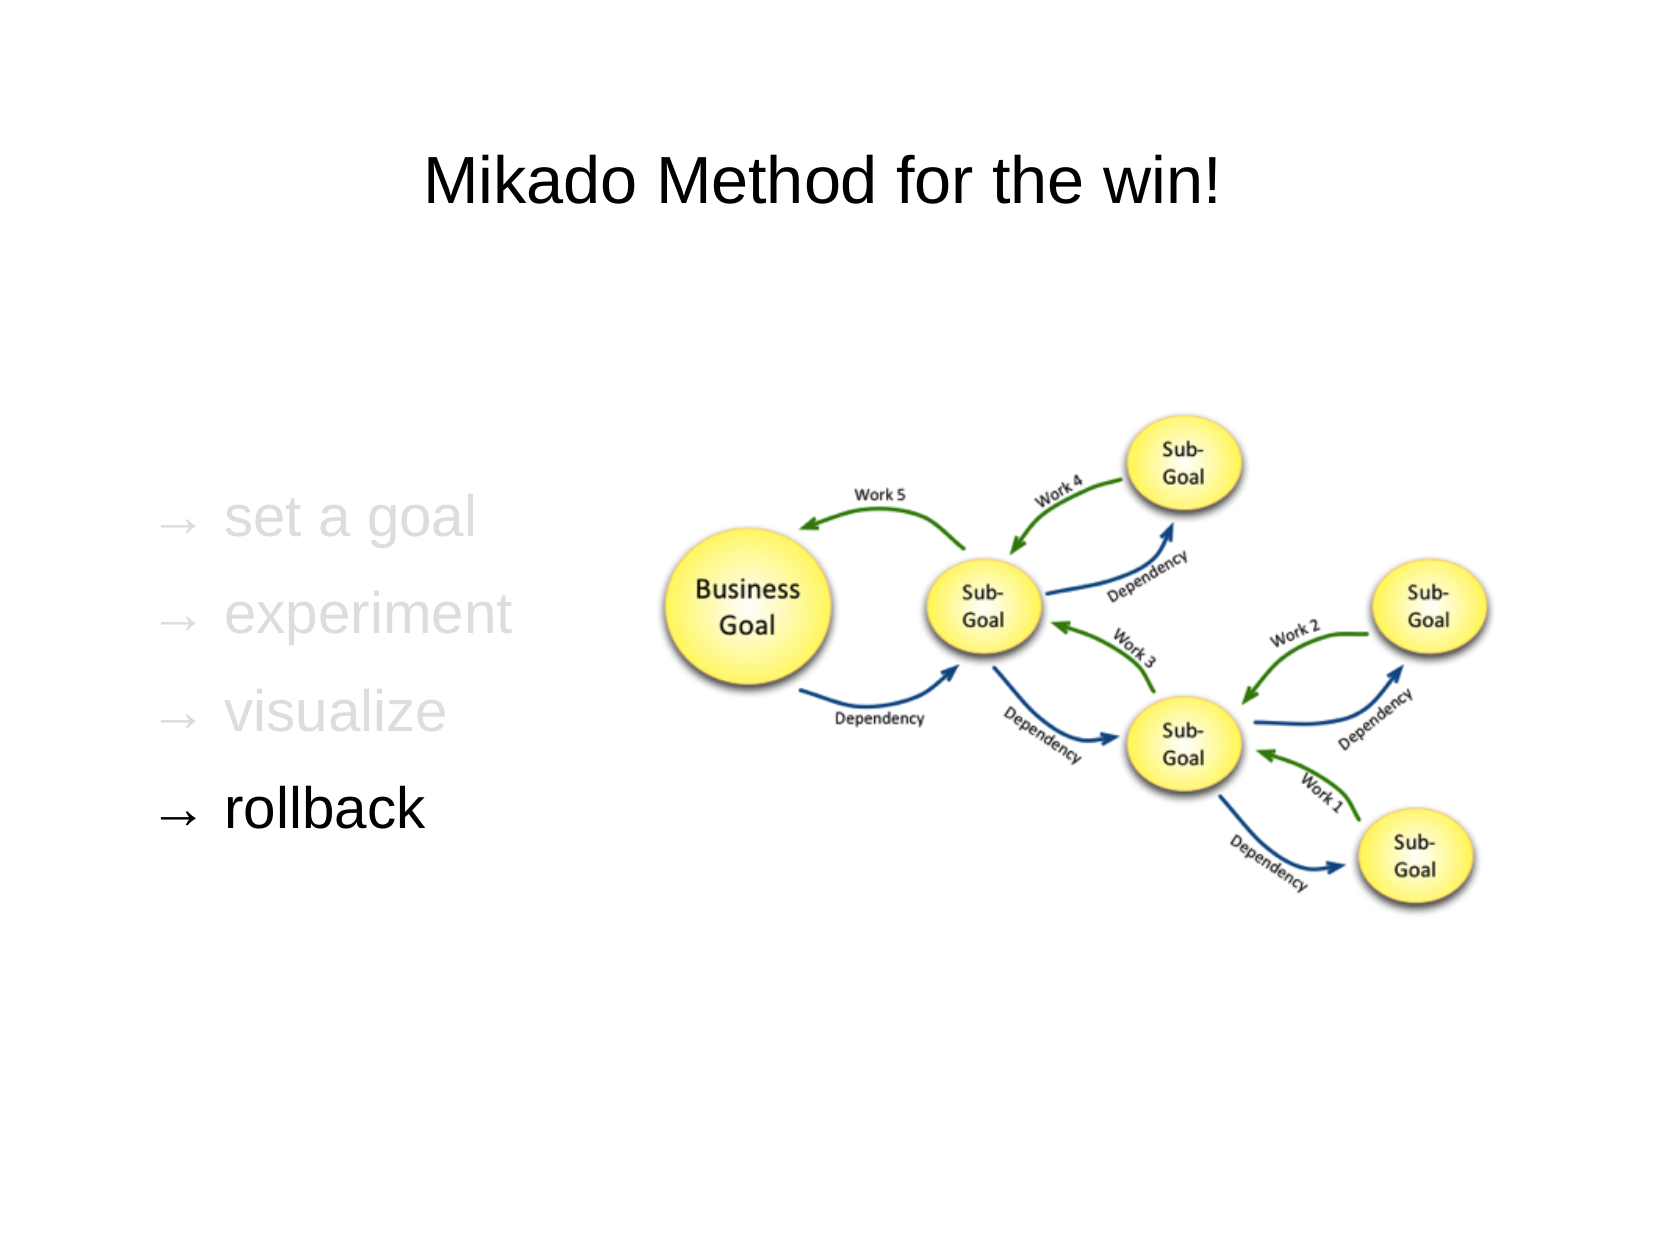

Mikado Method for the win!
→ set a goal
→ experiment
→ visualize
→ rollback